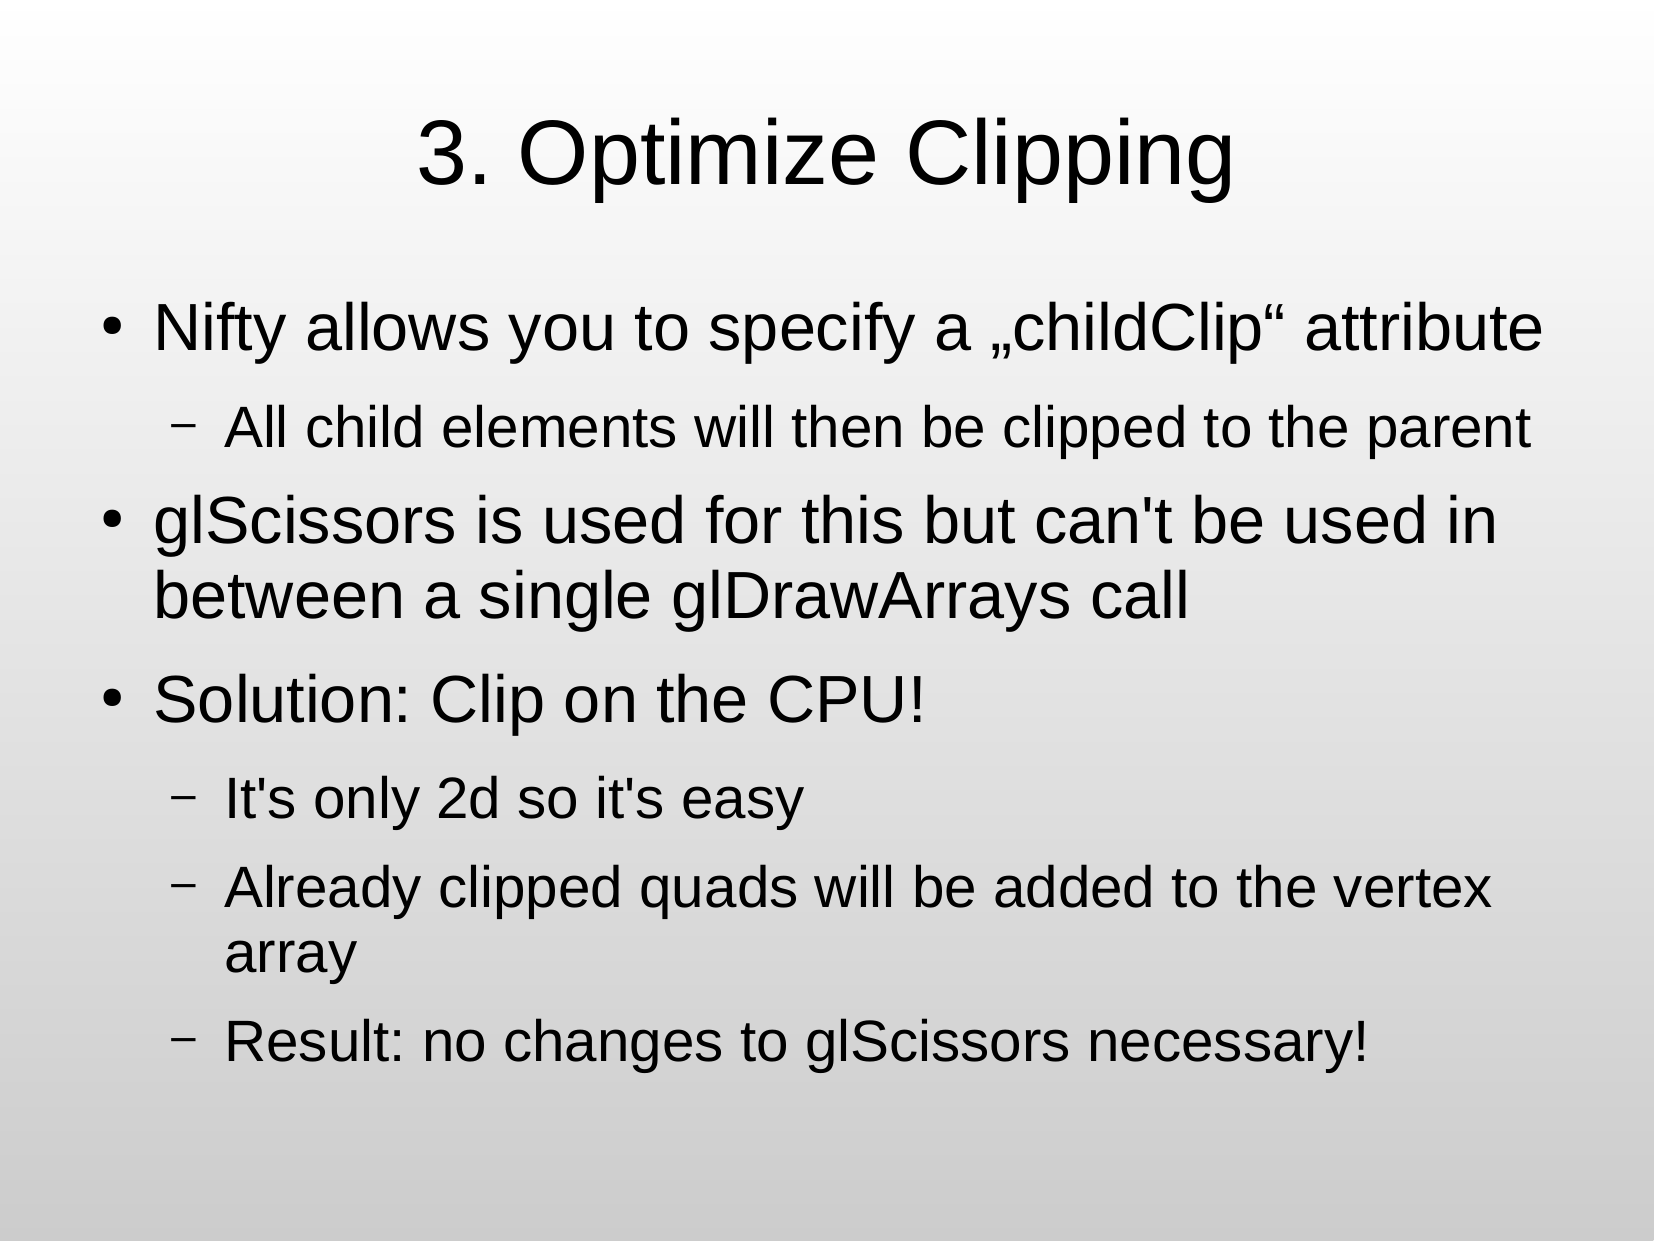

# 3. Optimize Clipping
Nifty allows you to specify a „childClip“ attribute
All child elements will then be clipped to the parent
glScissors is used for this but can't be used in between a single glDrawArrays call
Solution: Clip on the CPU!
It's only 2d so it's easy
Already clipped quads will be added to the vertex array
Result: no changes to glScissors necessary!